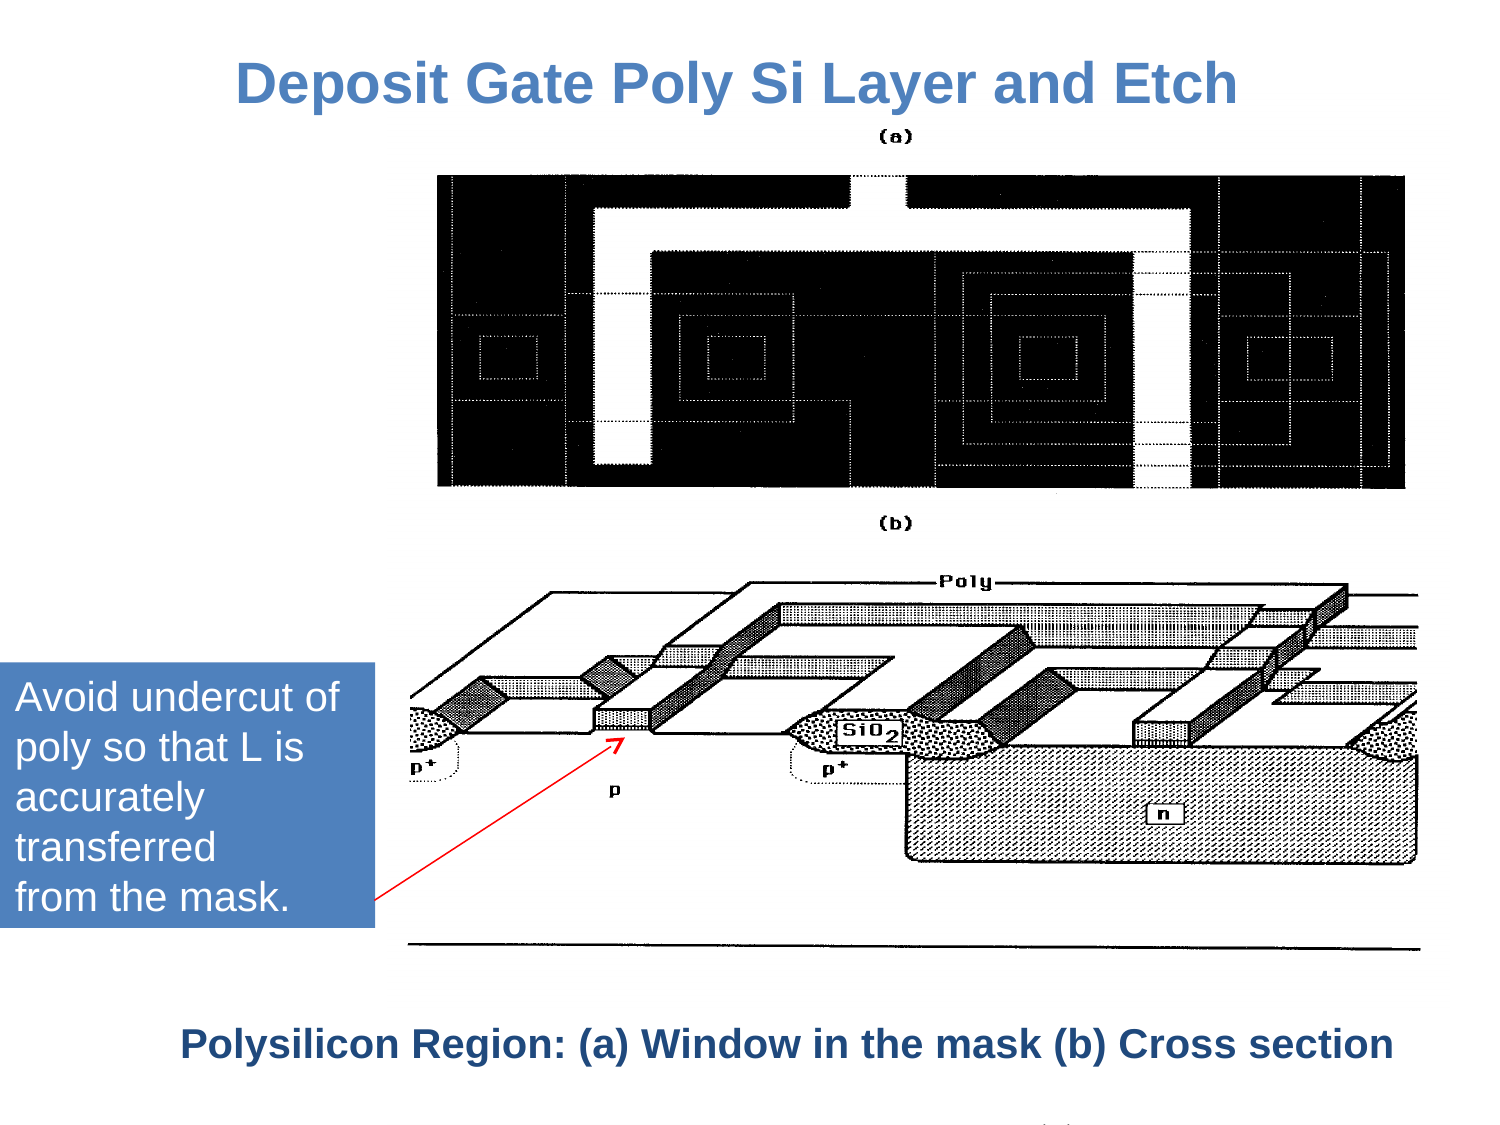

Deposit Gate Poly Si Layer and Etch
Avoid undercut of
poly so that L is
accurately transferred
from the mask.
Polysilicon Region: (a) Window in the mask (b) Cross section